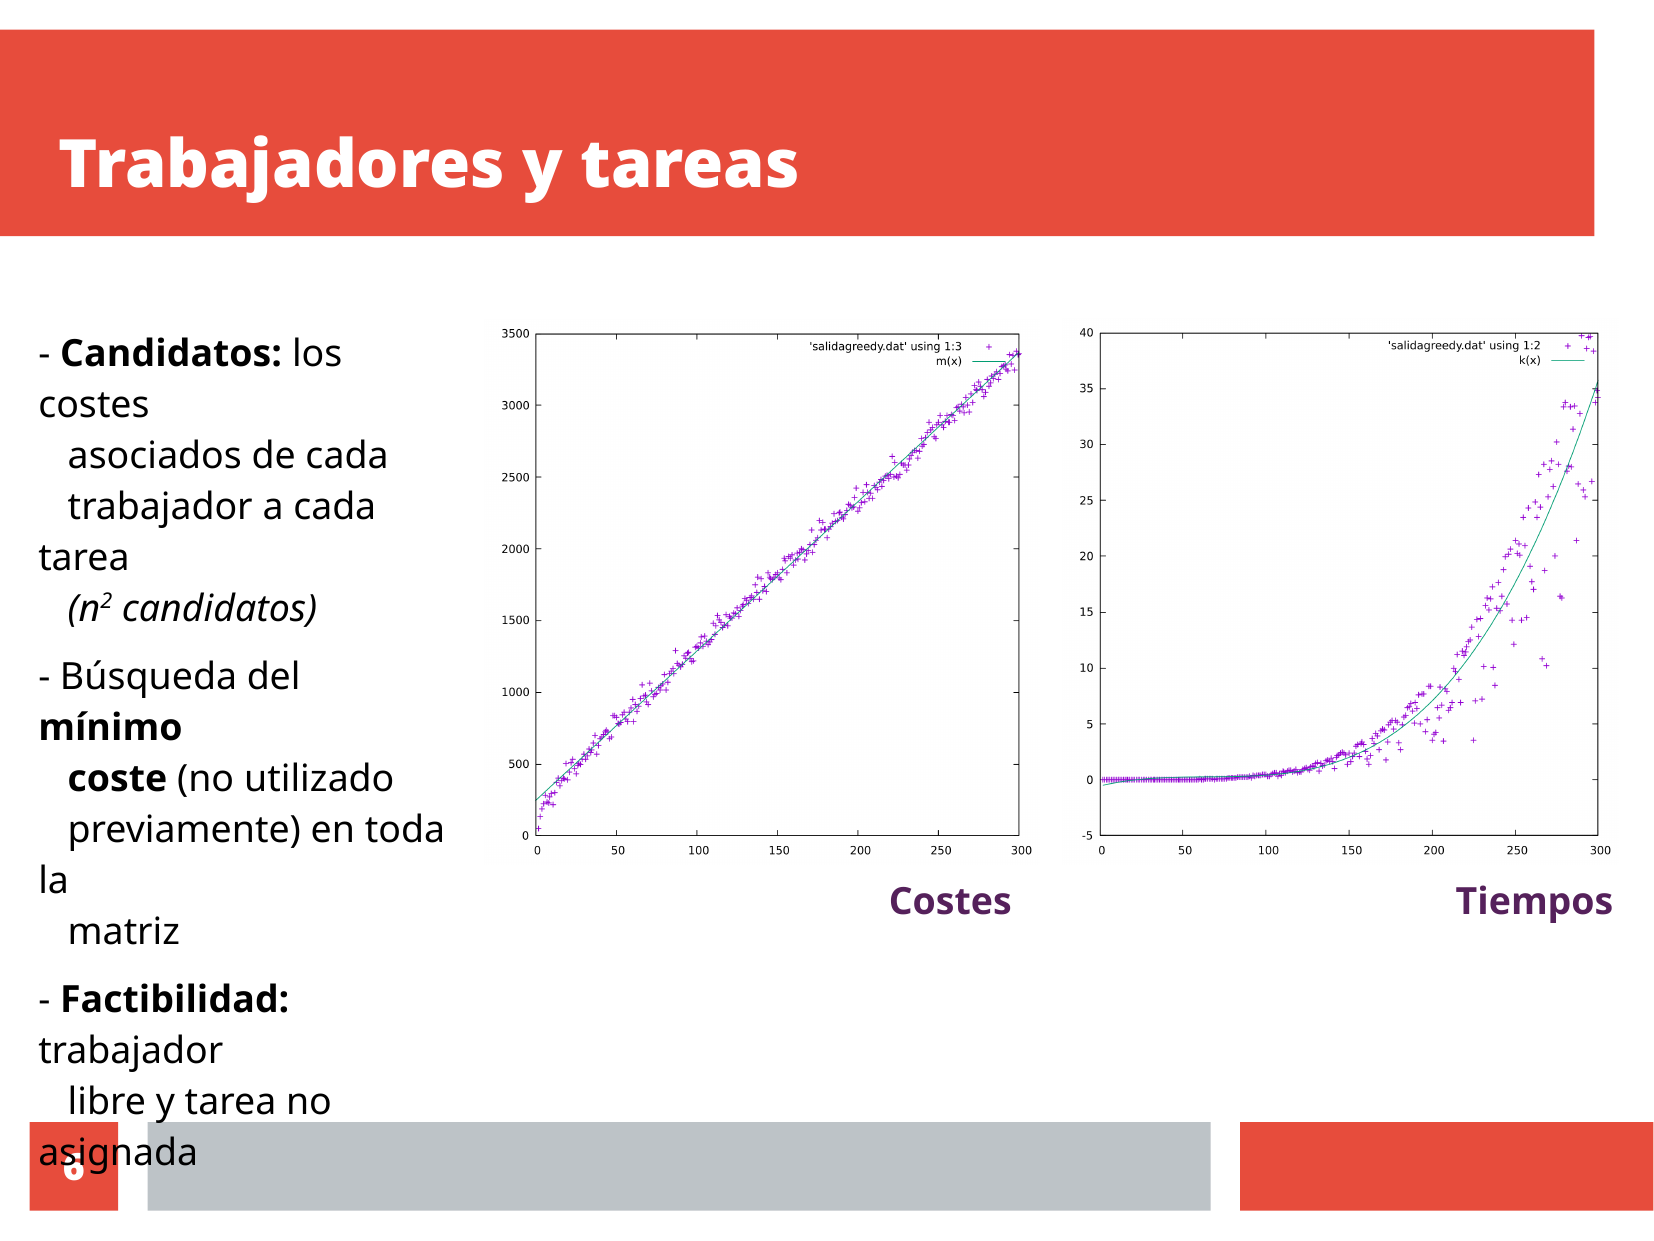

# Trabajadores y tareas
- Candidatos: los costes
 asociados de cada
 trabajador a cada tarea
 (n2 candidatos)
- Búsqueda del mínimo
 coste (no utilizado
 previamente) en toda la
 matriz
- Factibilidad: trabajador
 libre y tarea no asignada
Costes
Tiempos
6